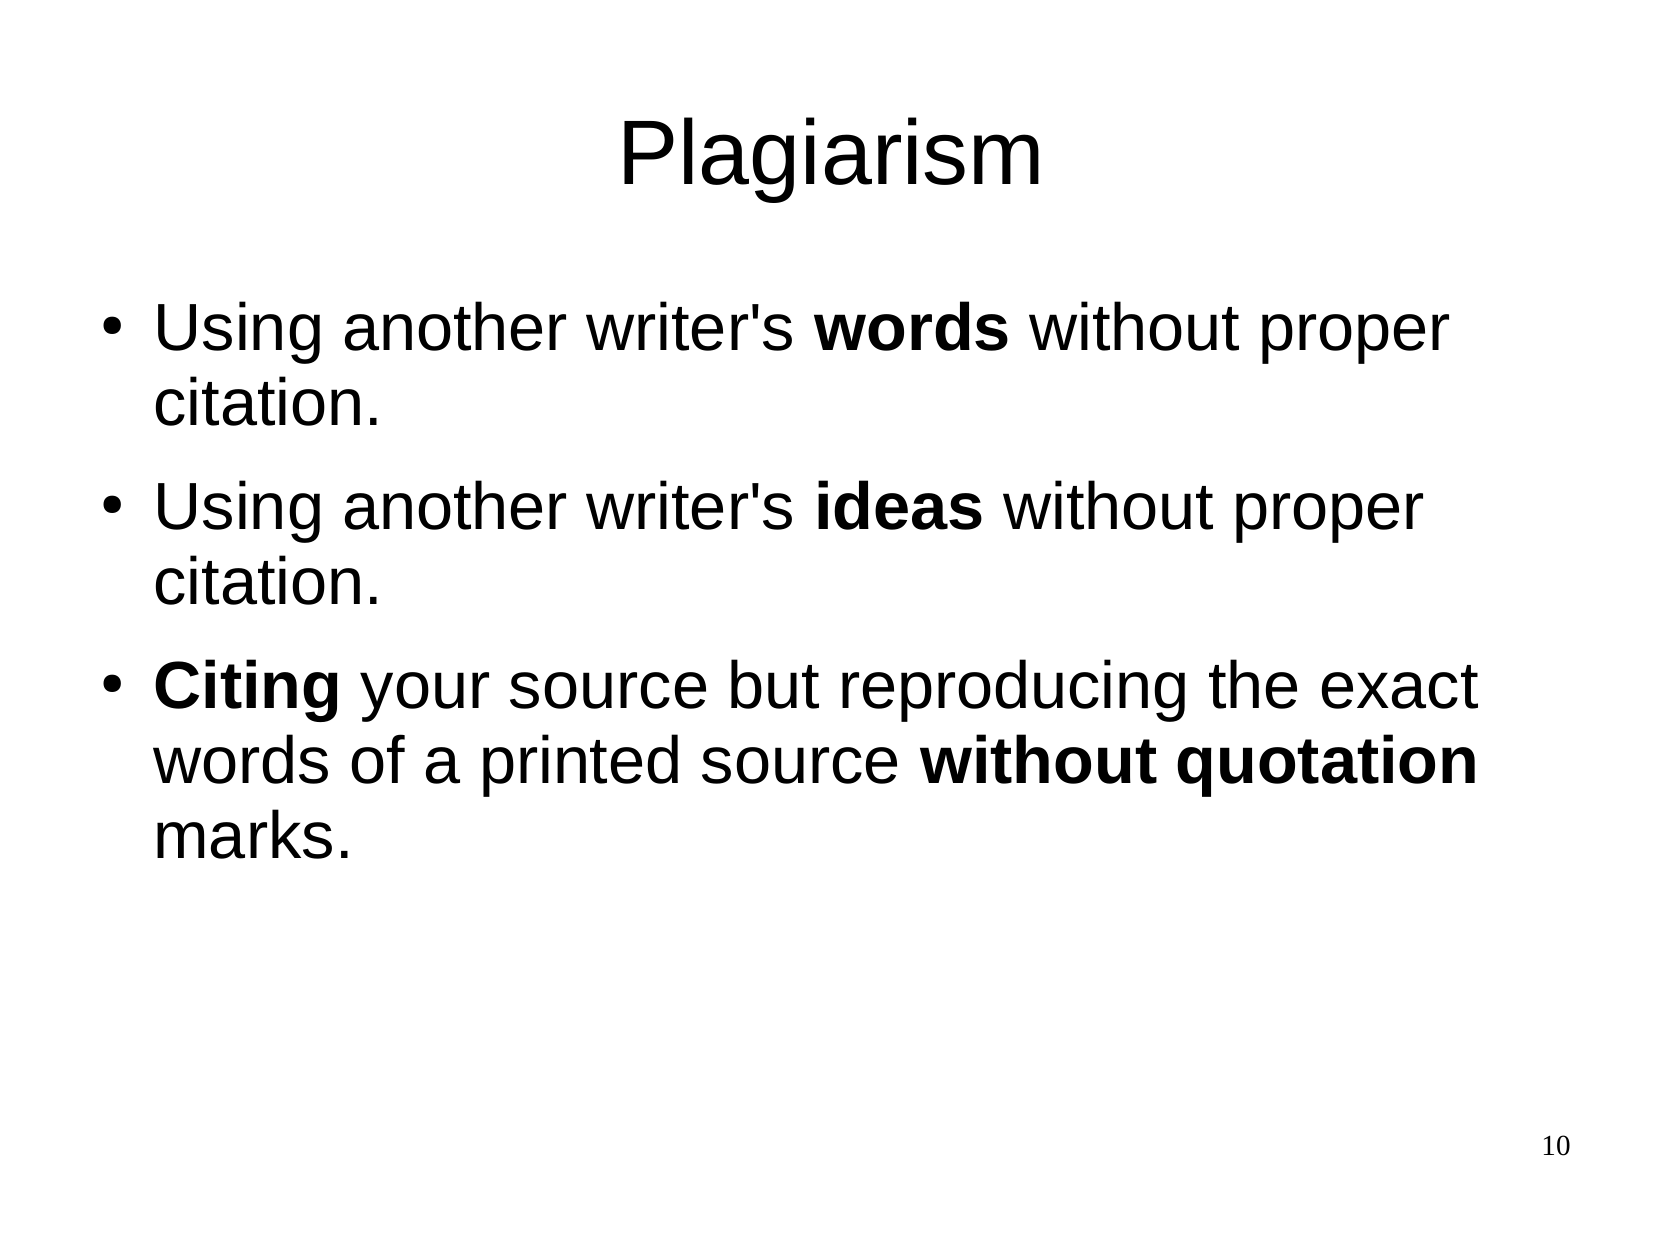

# Plagiarism
Using another writer's words without proper citation.
Using another writer's ideas without proper citation.
Citing your source but reproducing the exact words of a printed source without quotation marks.
10